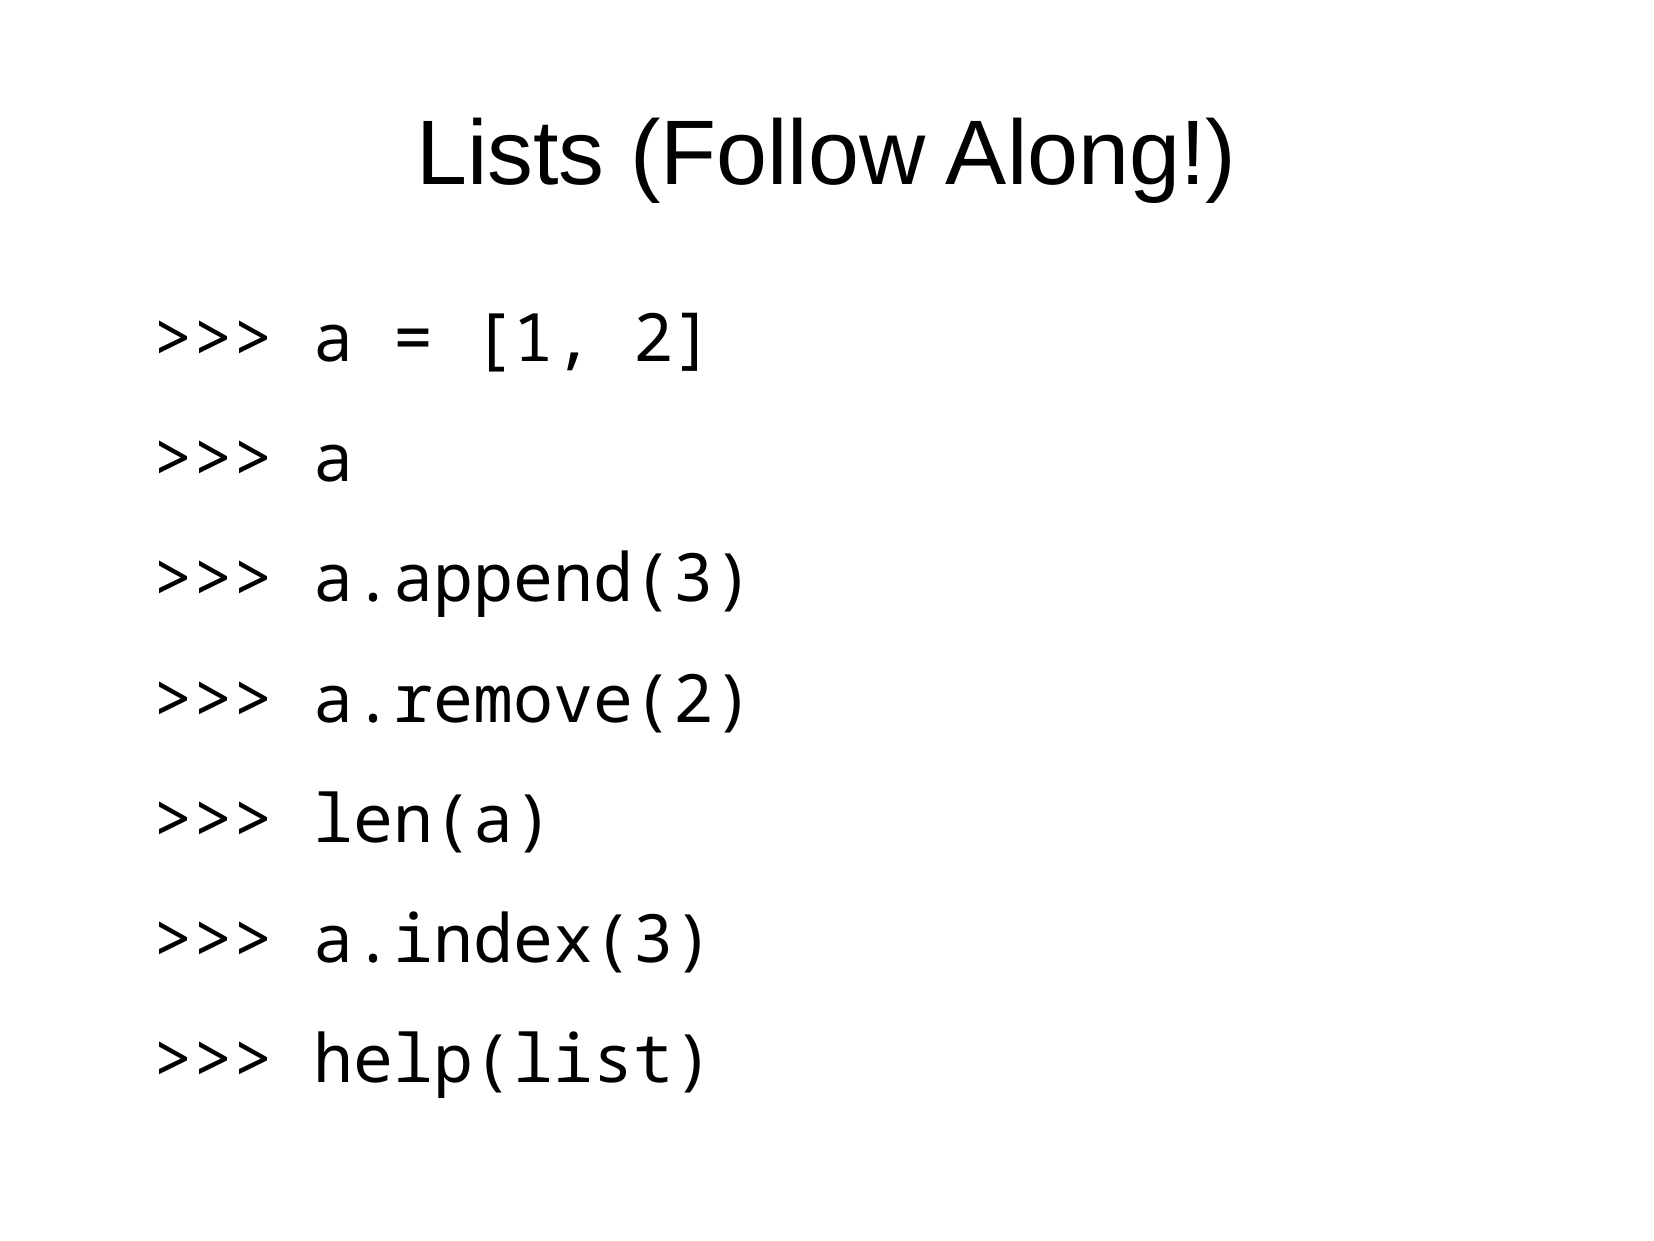

# Lists (Follow Along!)
>>> a = [1, 2]
>>> a
>>> a.append(3)
>>> a.remove(2)
>>> len(a)
>>> a.index(3)
>>> help(list)